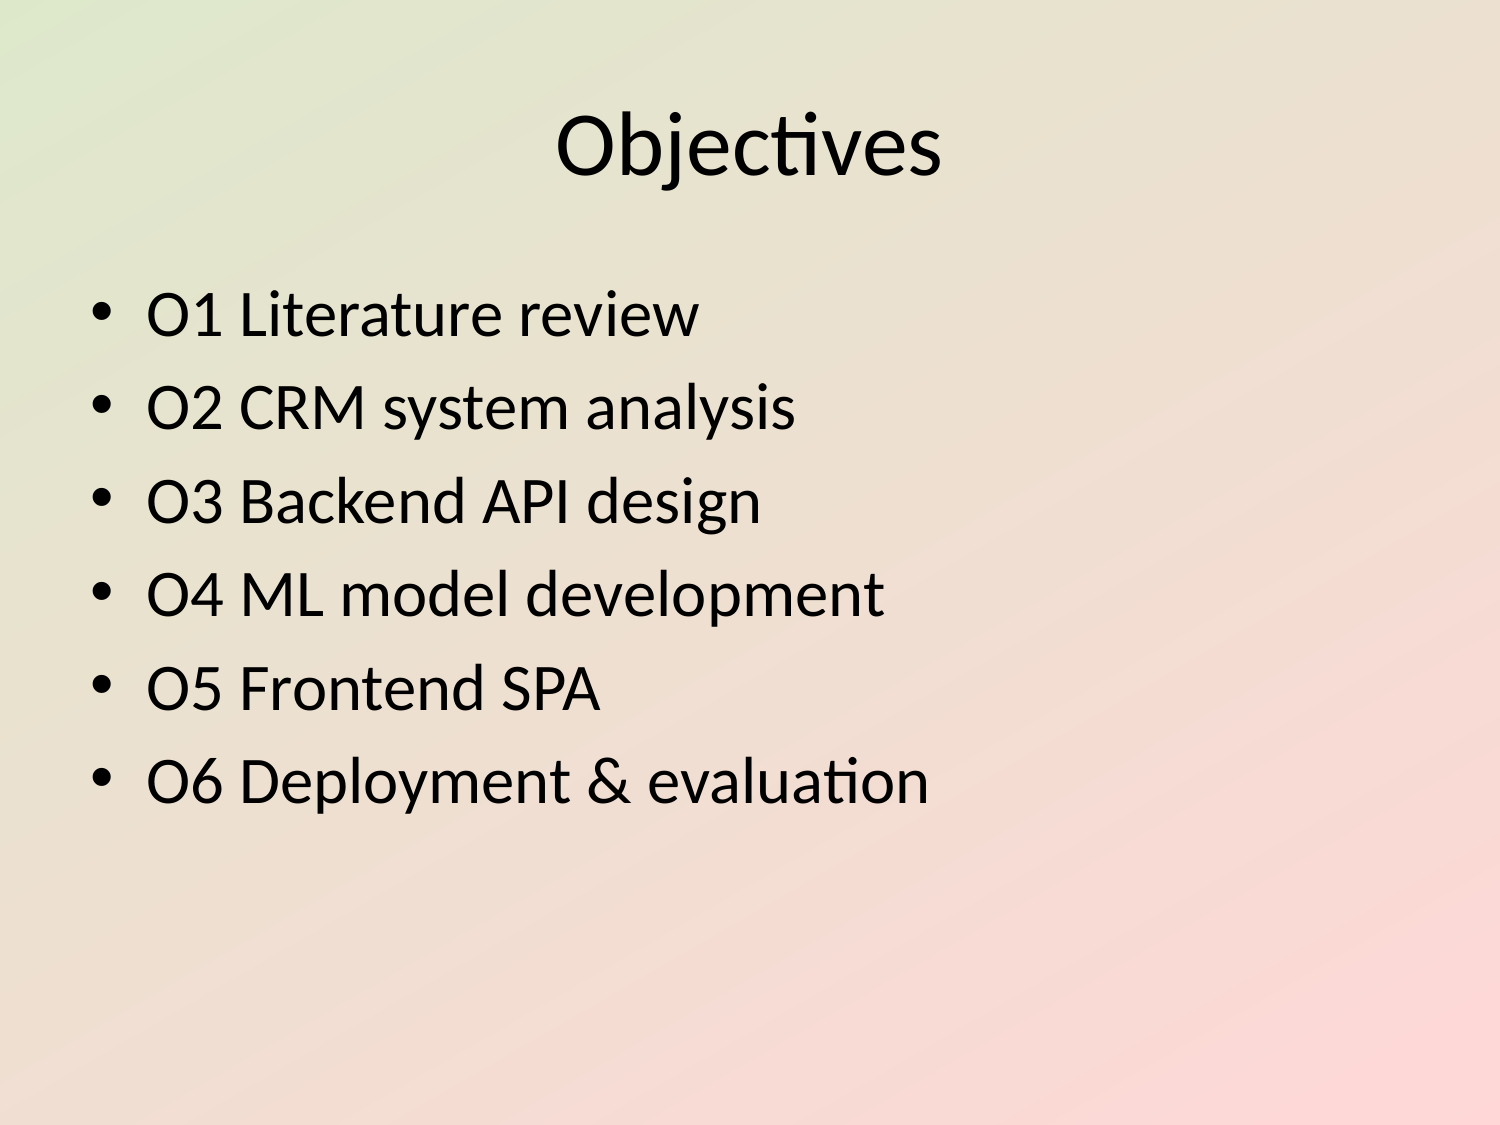

# Objectives
O1 Literature review
O2 CRM system analysis
O3 Backend API design
O4 ML model development
O5 Frontend SPA
O6 Deployment & evaluation